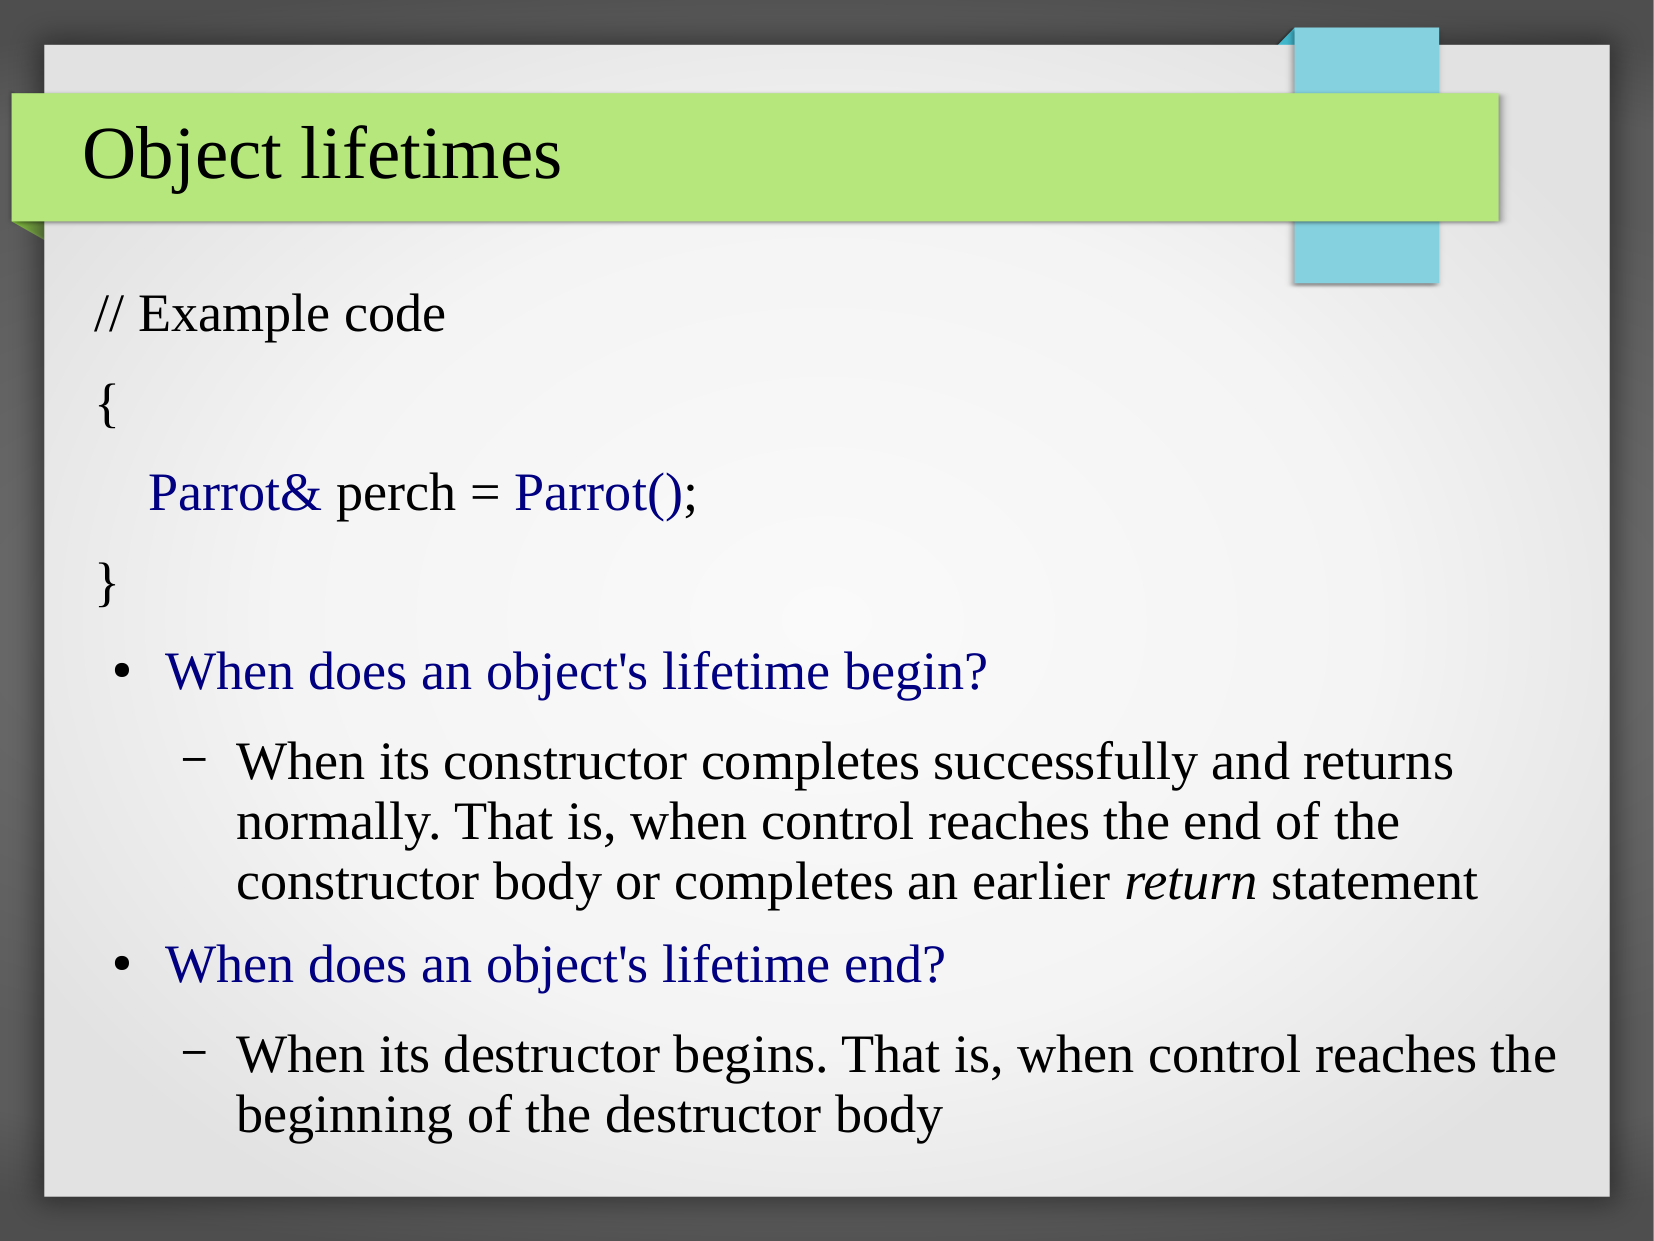

# Object lifetimes
// Example code
{
 Parrot& perch = Parrot();
}
When does an object's lifetime begin?
When its constructor completes successfully and returns normally. That is, when control reaches the end of the constructor body or completes an earlier return statement
When does an object's lifetime end?
When its destructor begins. That is, when control reaches the beginning of the destructor body